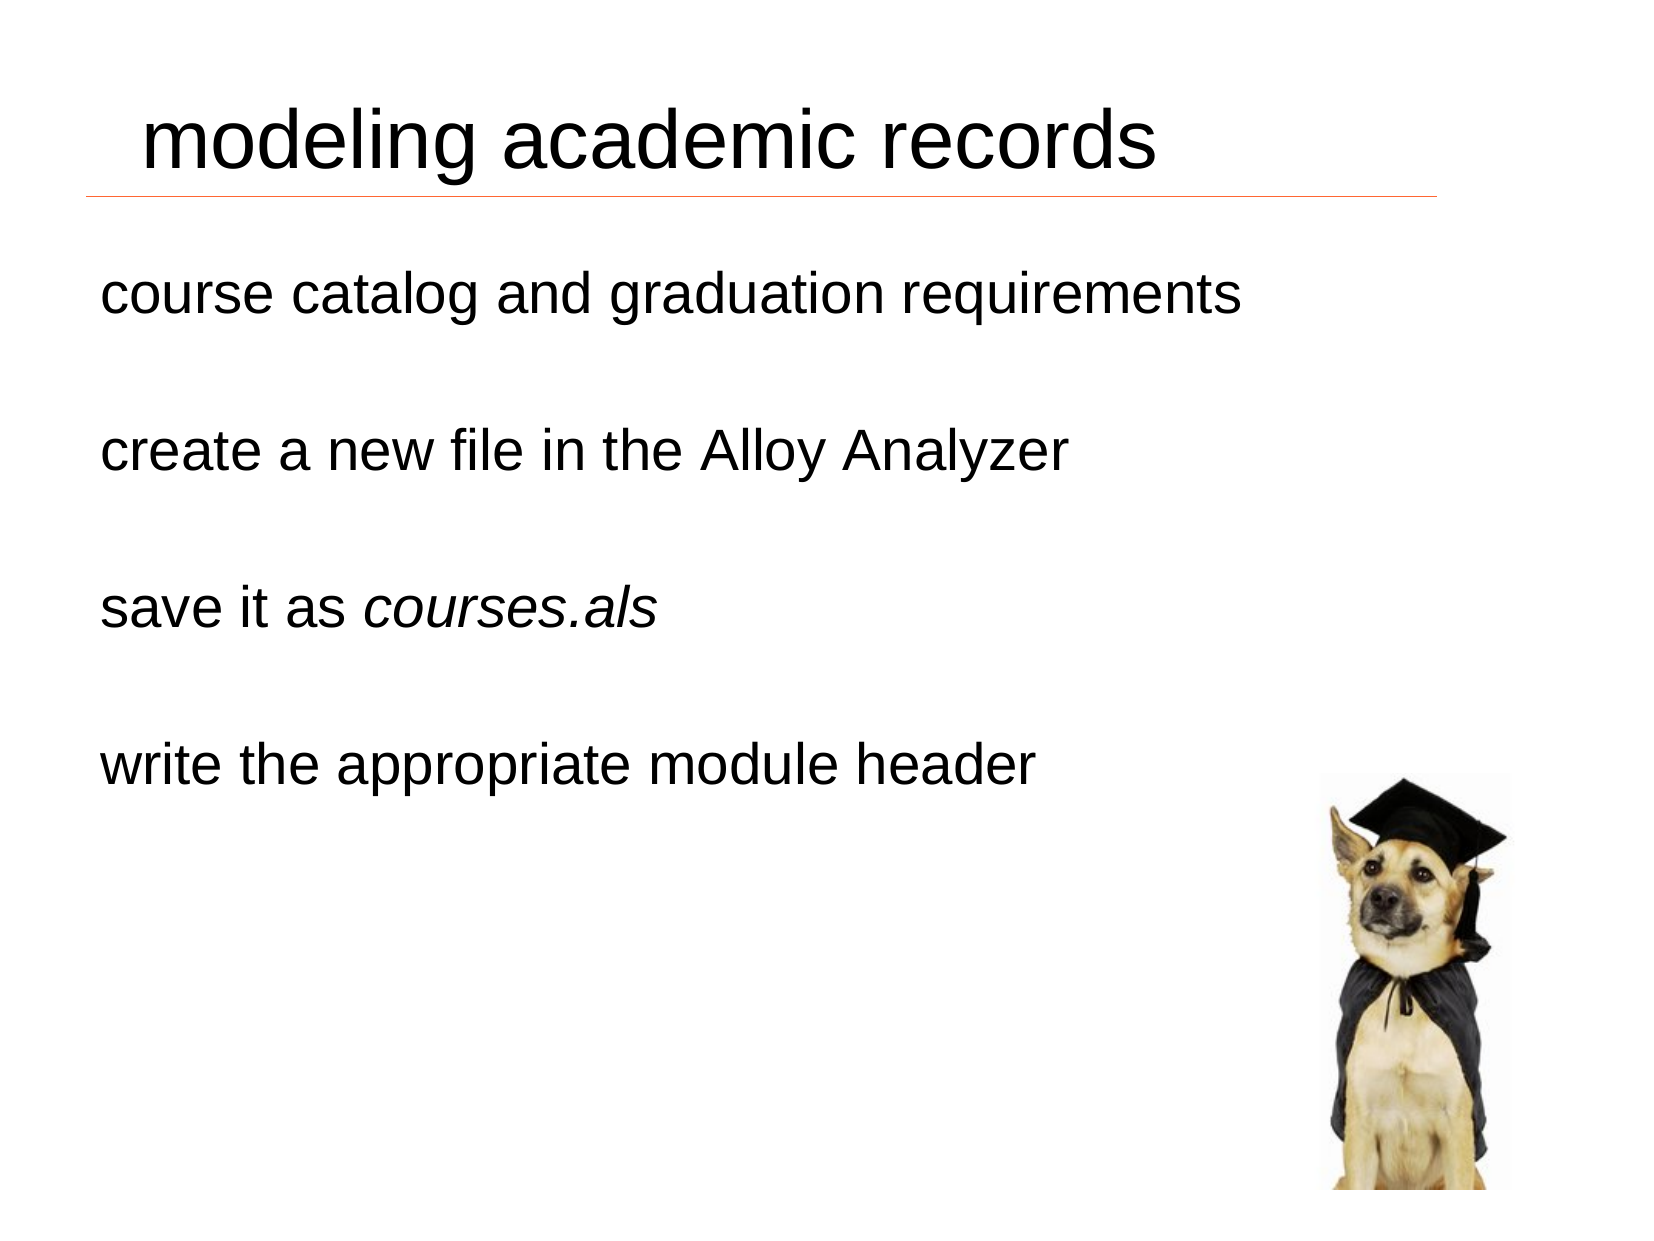

# modeling academic records
course catalog and graduation requirements
create a new file in the Alloy Analyzer
save it as courses.als
write the appropriate module header